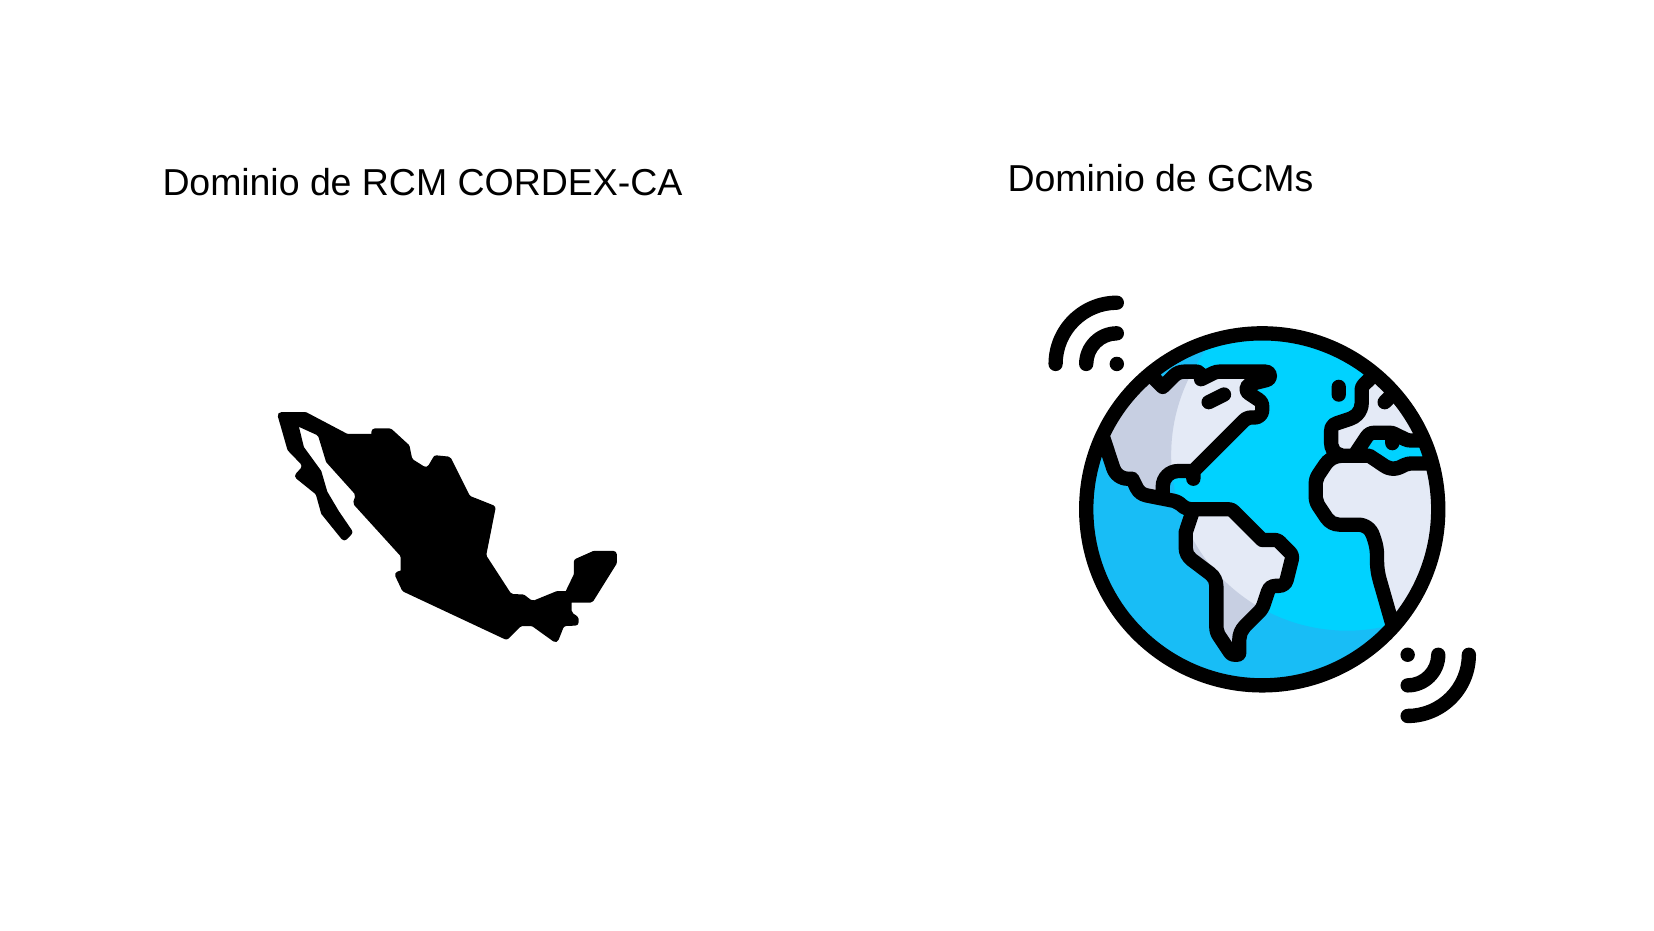

Dominio de GCMs
Dominio de RCM CORDEX-CA